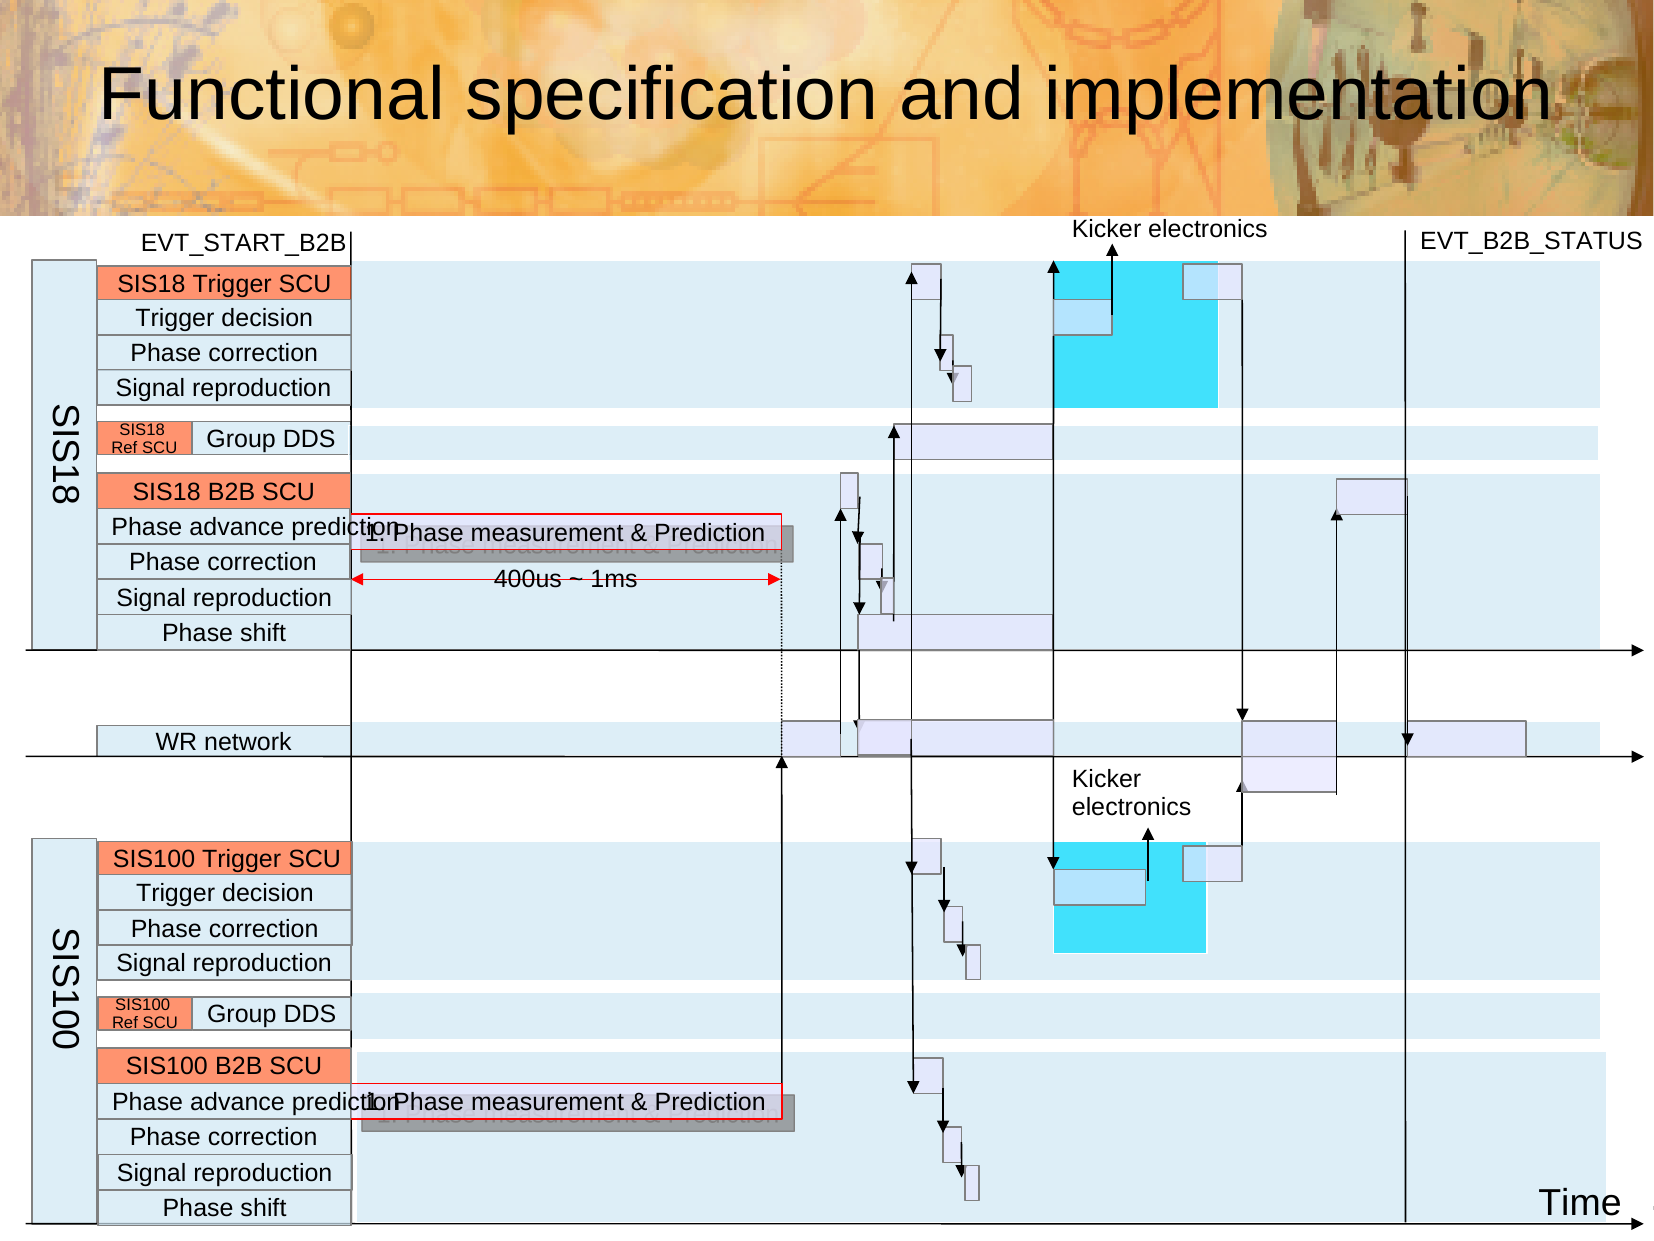

# Functional specification and implementation
Kicker electronics
EVT_B2B_STATUS
EVT_START_B2B
SIS18
SIS18 Trigger SCU
Trigger decision
Phase correction
Signal reproduction
SIS18
Ref SCU
Group DDS
SIS18 B2B SCU
Phase advance prediction
Phase correction
Signal reproduction
Phase shift
1. Phase measurement & Prediction
400us ~ 1ms
WR network
Kicker electronics
SIS100
SIS100 Trigger SCU
Trigger decision
Phase correction
Signal reproduction
SIS100
Ref SCU
Group DDS
SIS100 B2B SCU
Phase advance prediction
Phase correction
Signal reproduction
Phase shift
1. Phase measurement & Prediction
May 23, 2016 | GSI | CSCO & PBRF | Jiaoni Bai & Thibault Ferrand |
14
Time